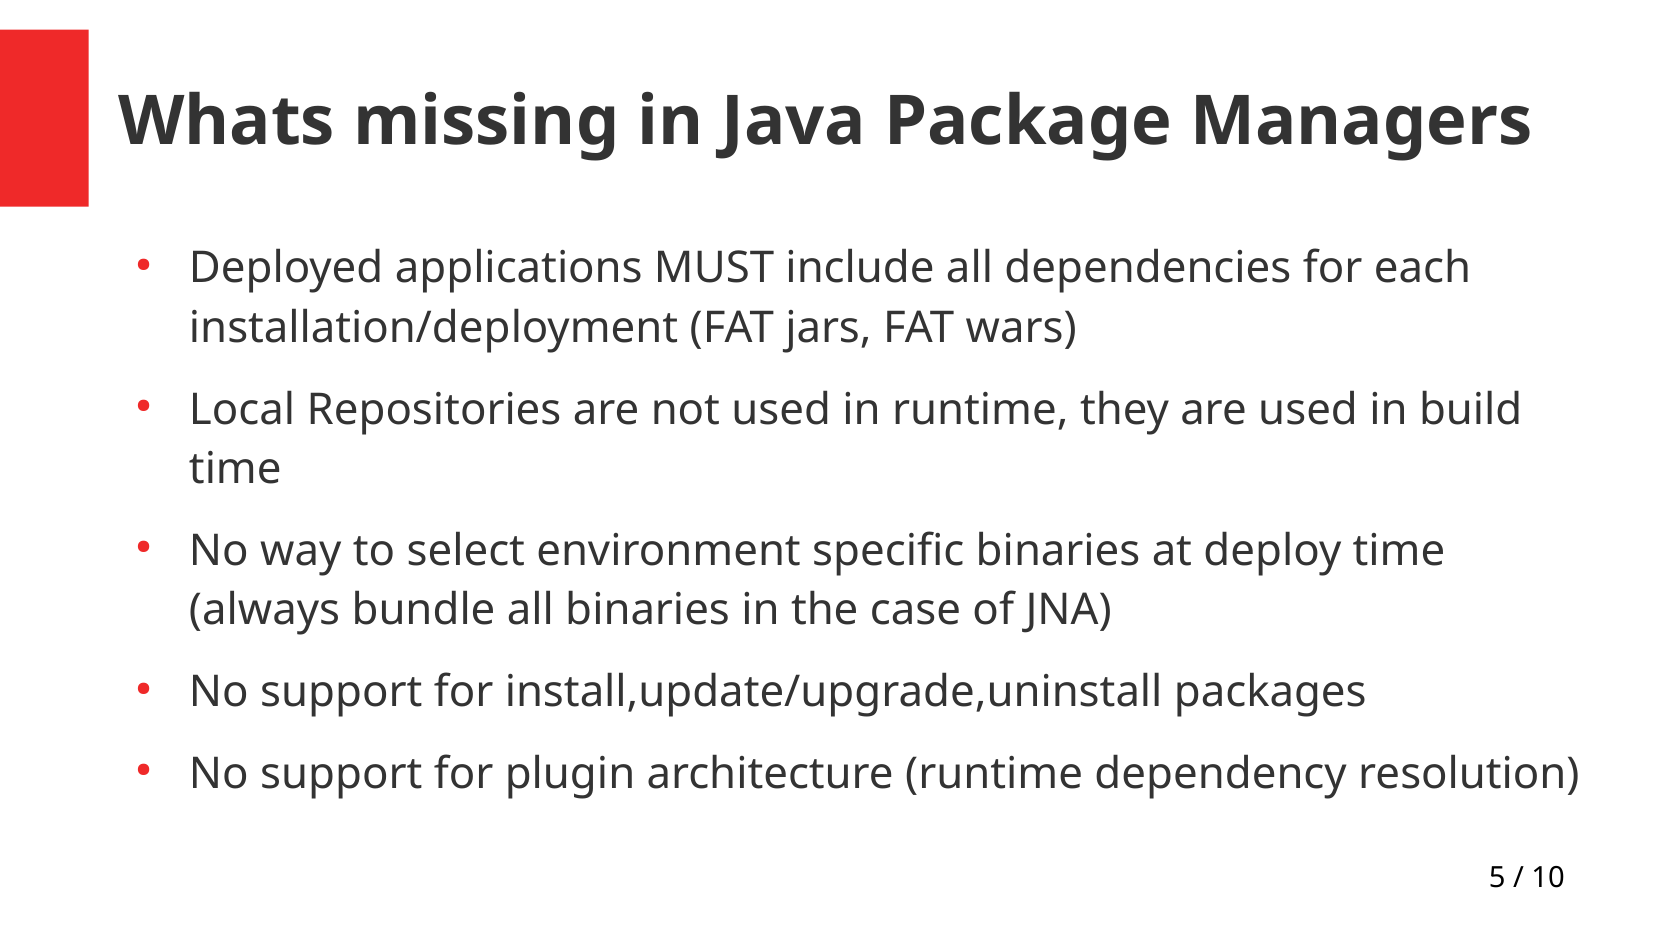

# Whats missing in Java Package Managers
Deployed applications MUST include all dependencies for each installation/deployment (FAT jars, FAT wars)
Local Repositories are not used in runtime, they are used in build time
No way to select environment specific binaries at deploy time (always bundle all binaries in the case of JNA)
No support for install,update/upgrade,uninstall packages
No support for plugin architecture (runtime dependency resolution)
5